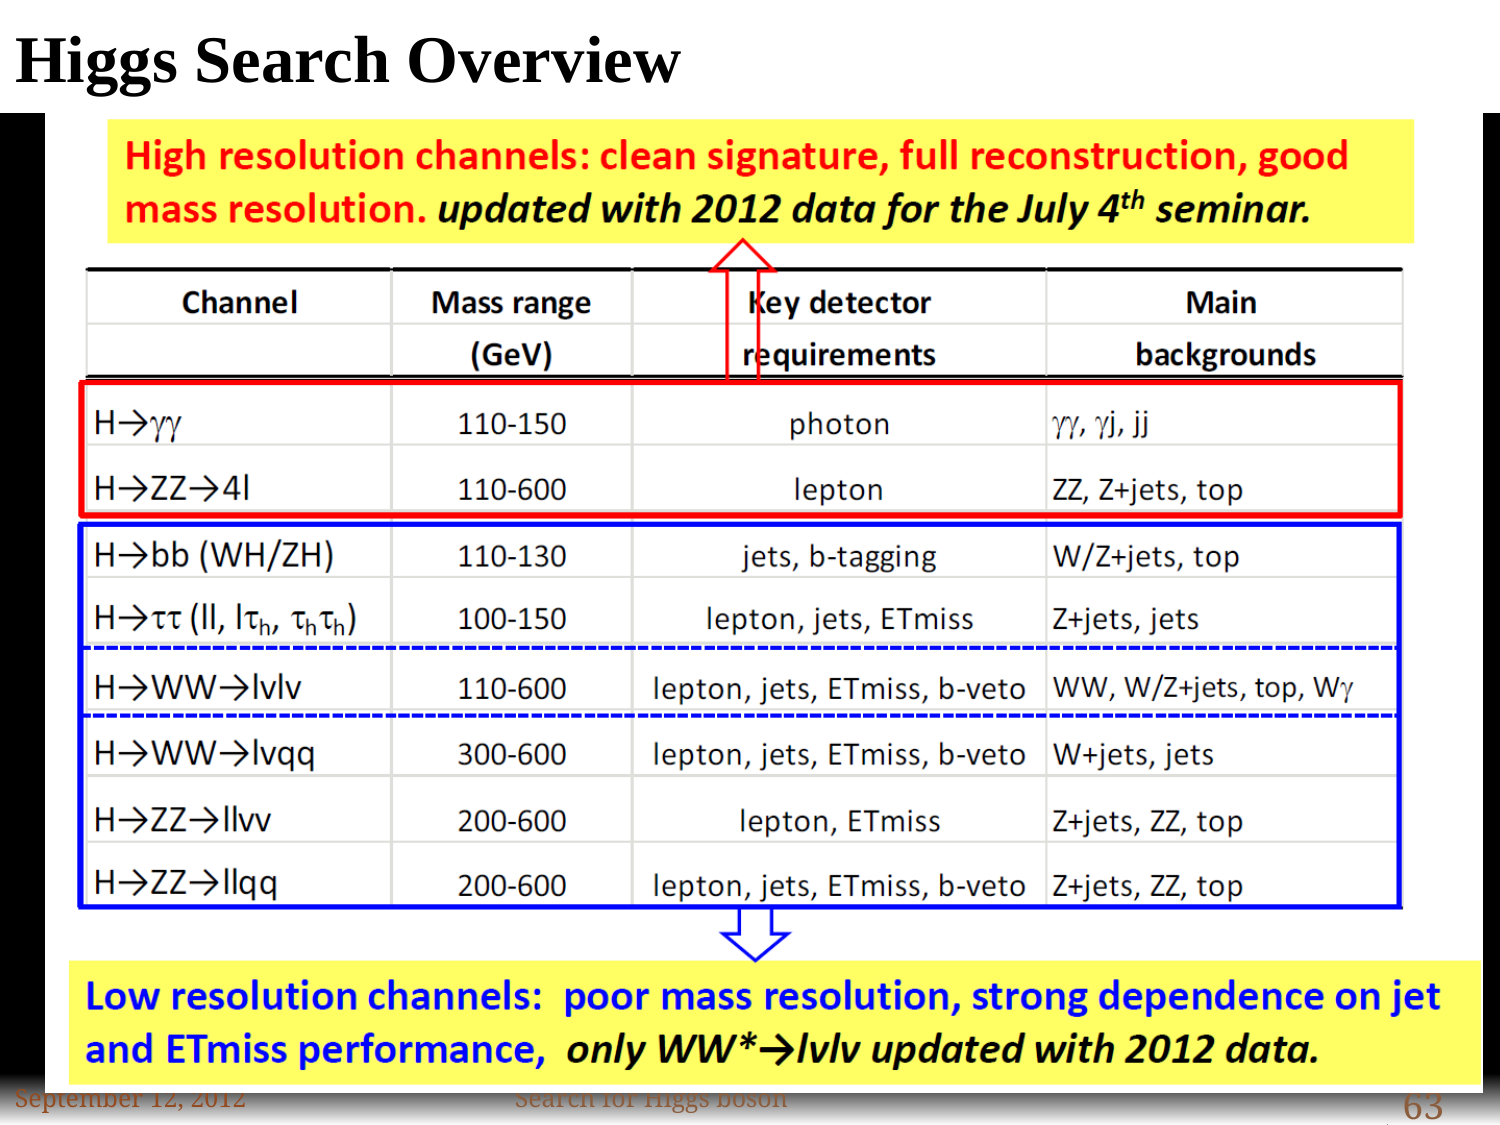

# Higgs Search Overview
September 12, 2012
Search for Higgs boson